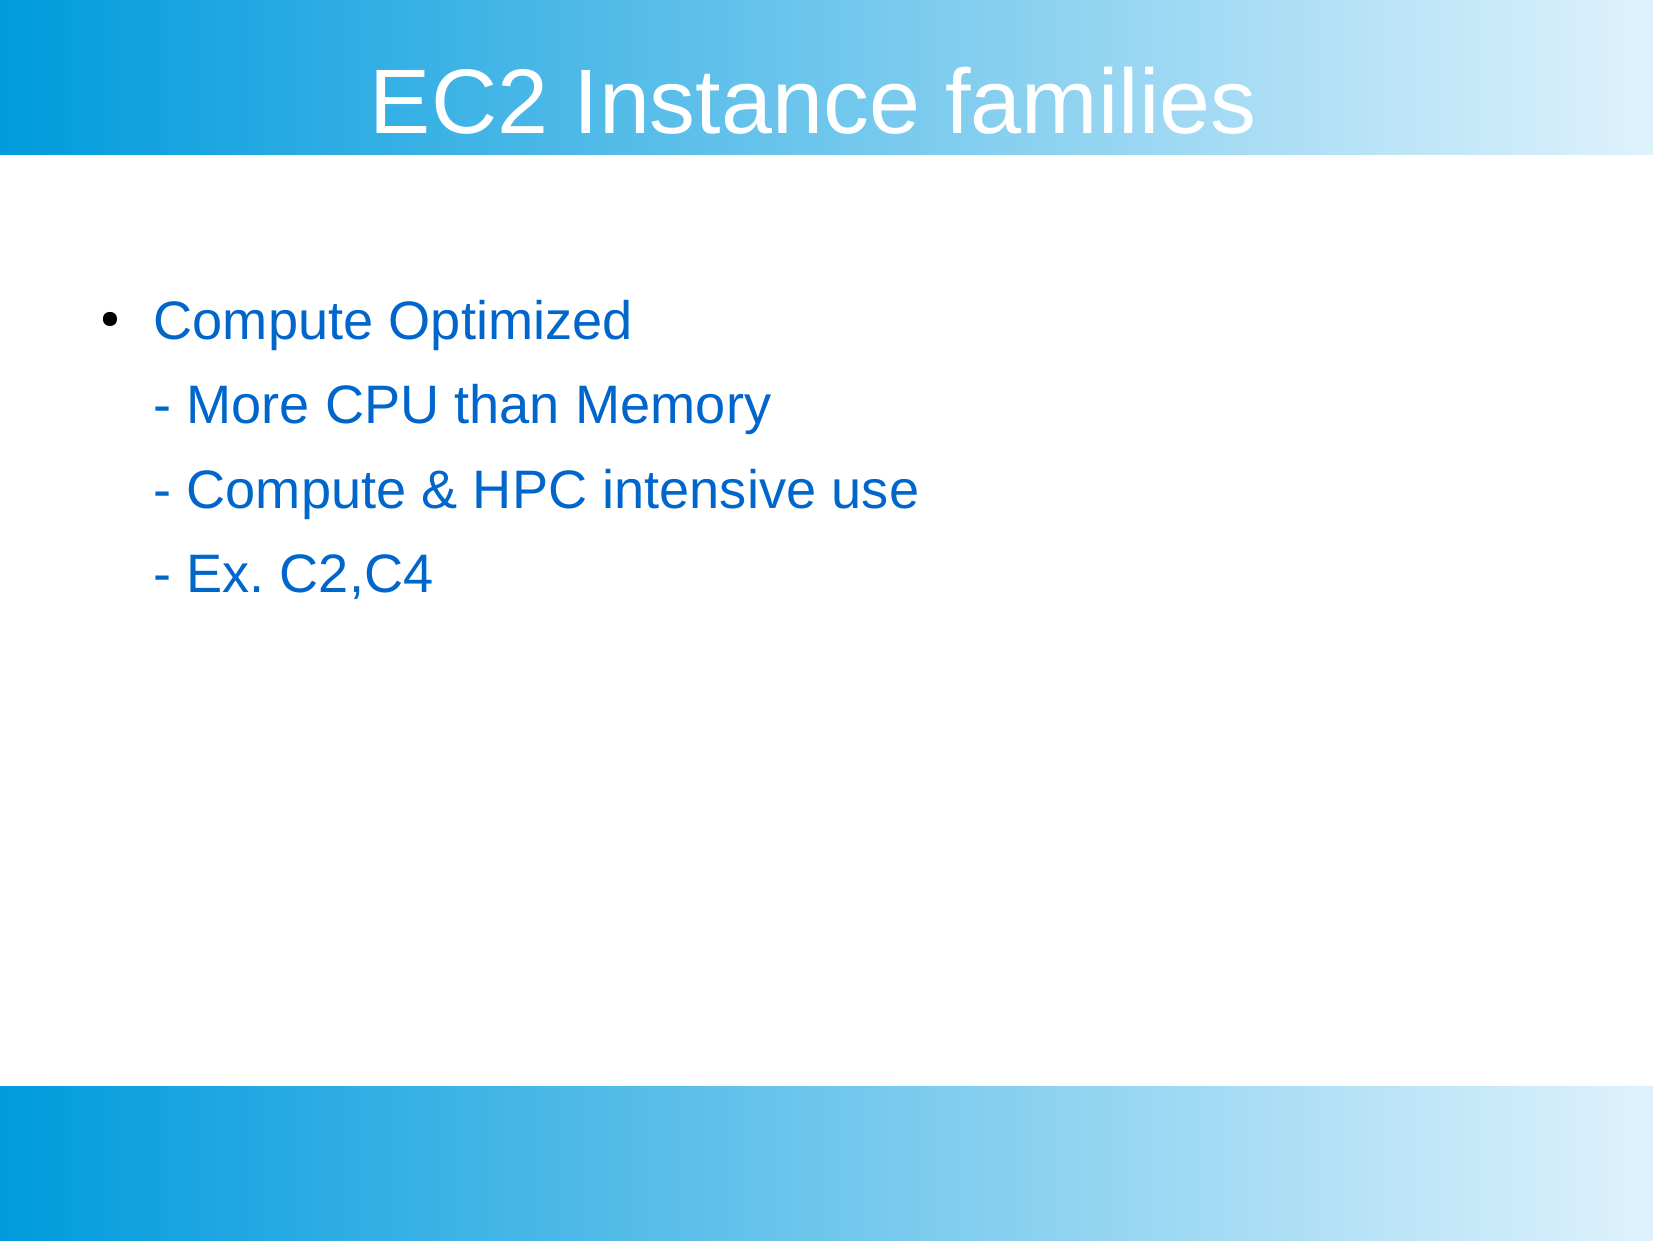

# EC2 Instance families
Compute Optimized
- More CPU than Memory
- Compute & HPC intensive use
- Ex. C2,C4